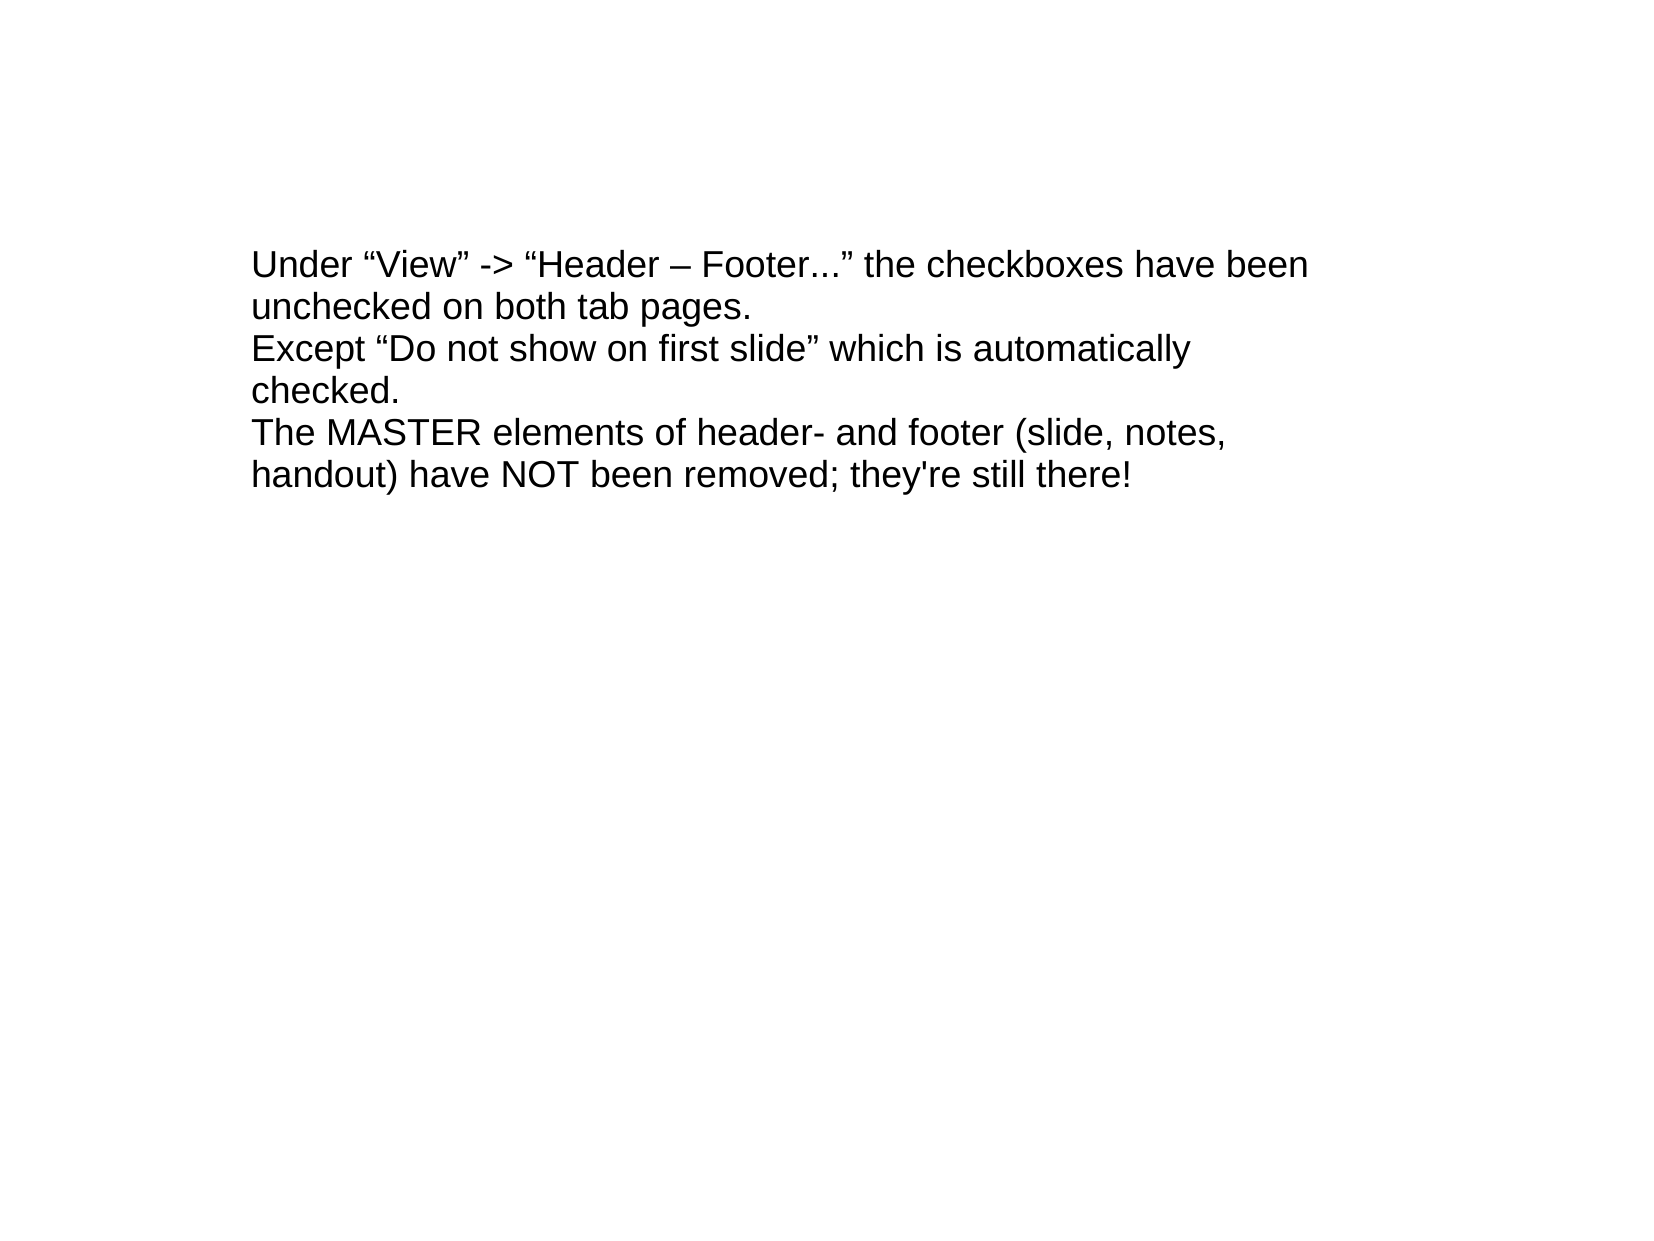

Under “View” -> “Header – Footer...” the checkboxes have been unchecked on both tab pages.
Except “Do not show on first slide” which is automatically checked.
The MASTER elements of header- and footer (slide, notes, handout) have NOT been removed; they're still there!